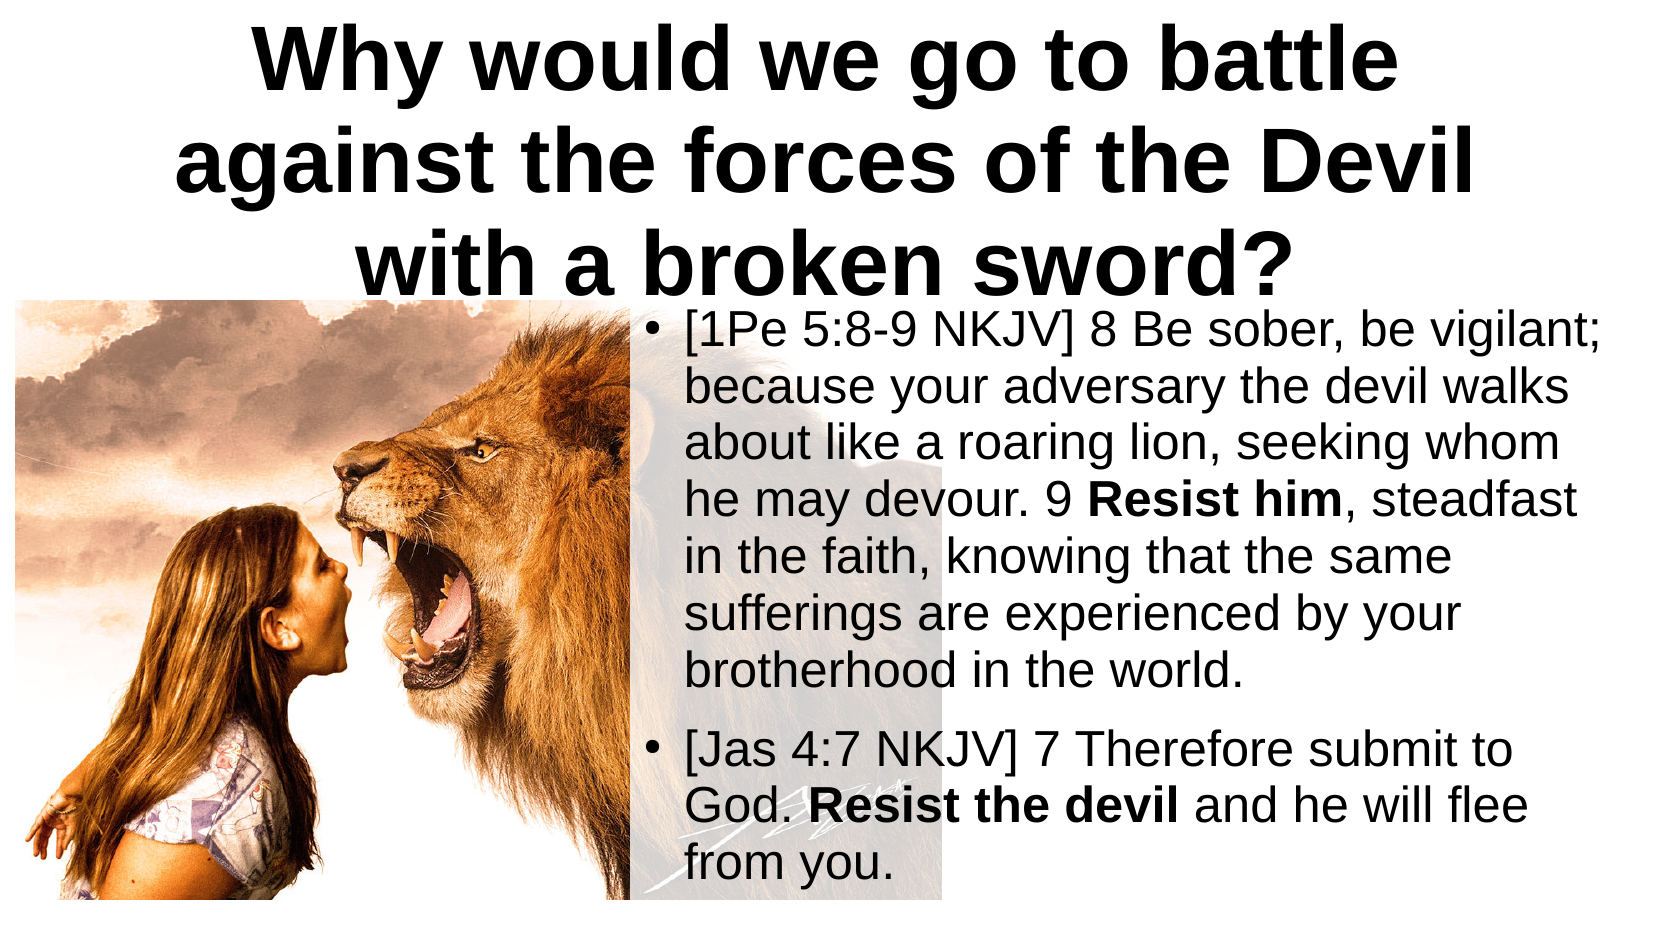

# Why would we go to battle against the forces of the Devil with a broken sword?
[1Pe 5:8-9 NKJV] 8 Be sober, be vigilant; because your adversary the devil walks about like a roaring lion, seeking whom he may devour. 9 Resist him, steadfast in the faith, knowing that the same sufferings are experienced by your brotherhood in the world.
[Jas 4:7 NKJV] 7 Therefore submit to God. Resist the devil and he will flee from you.